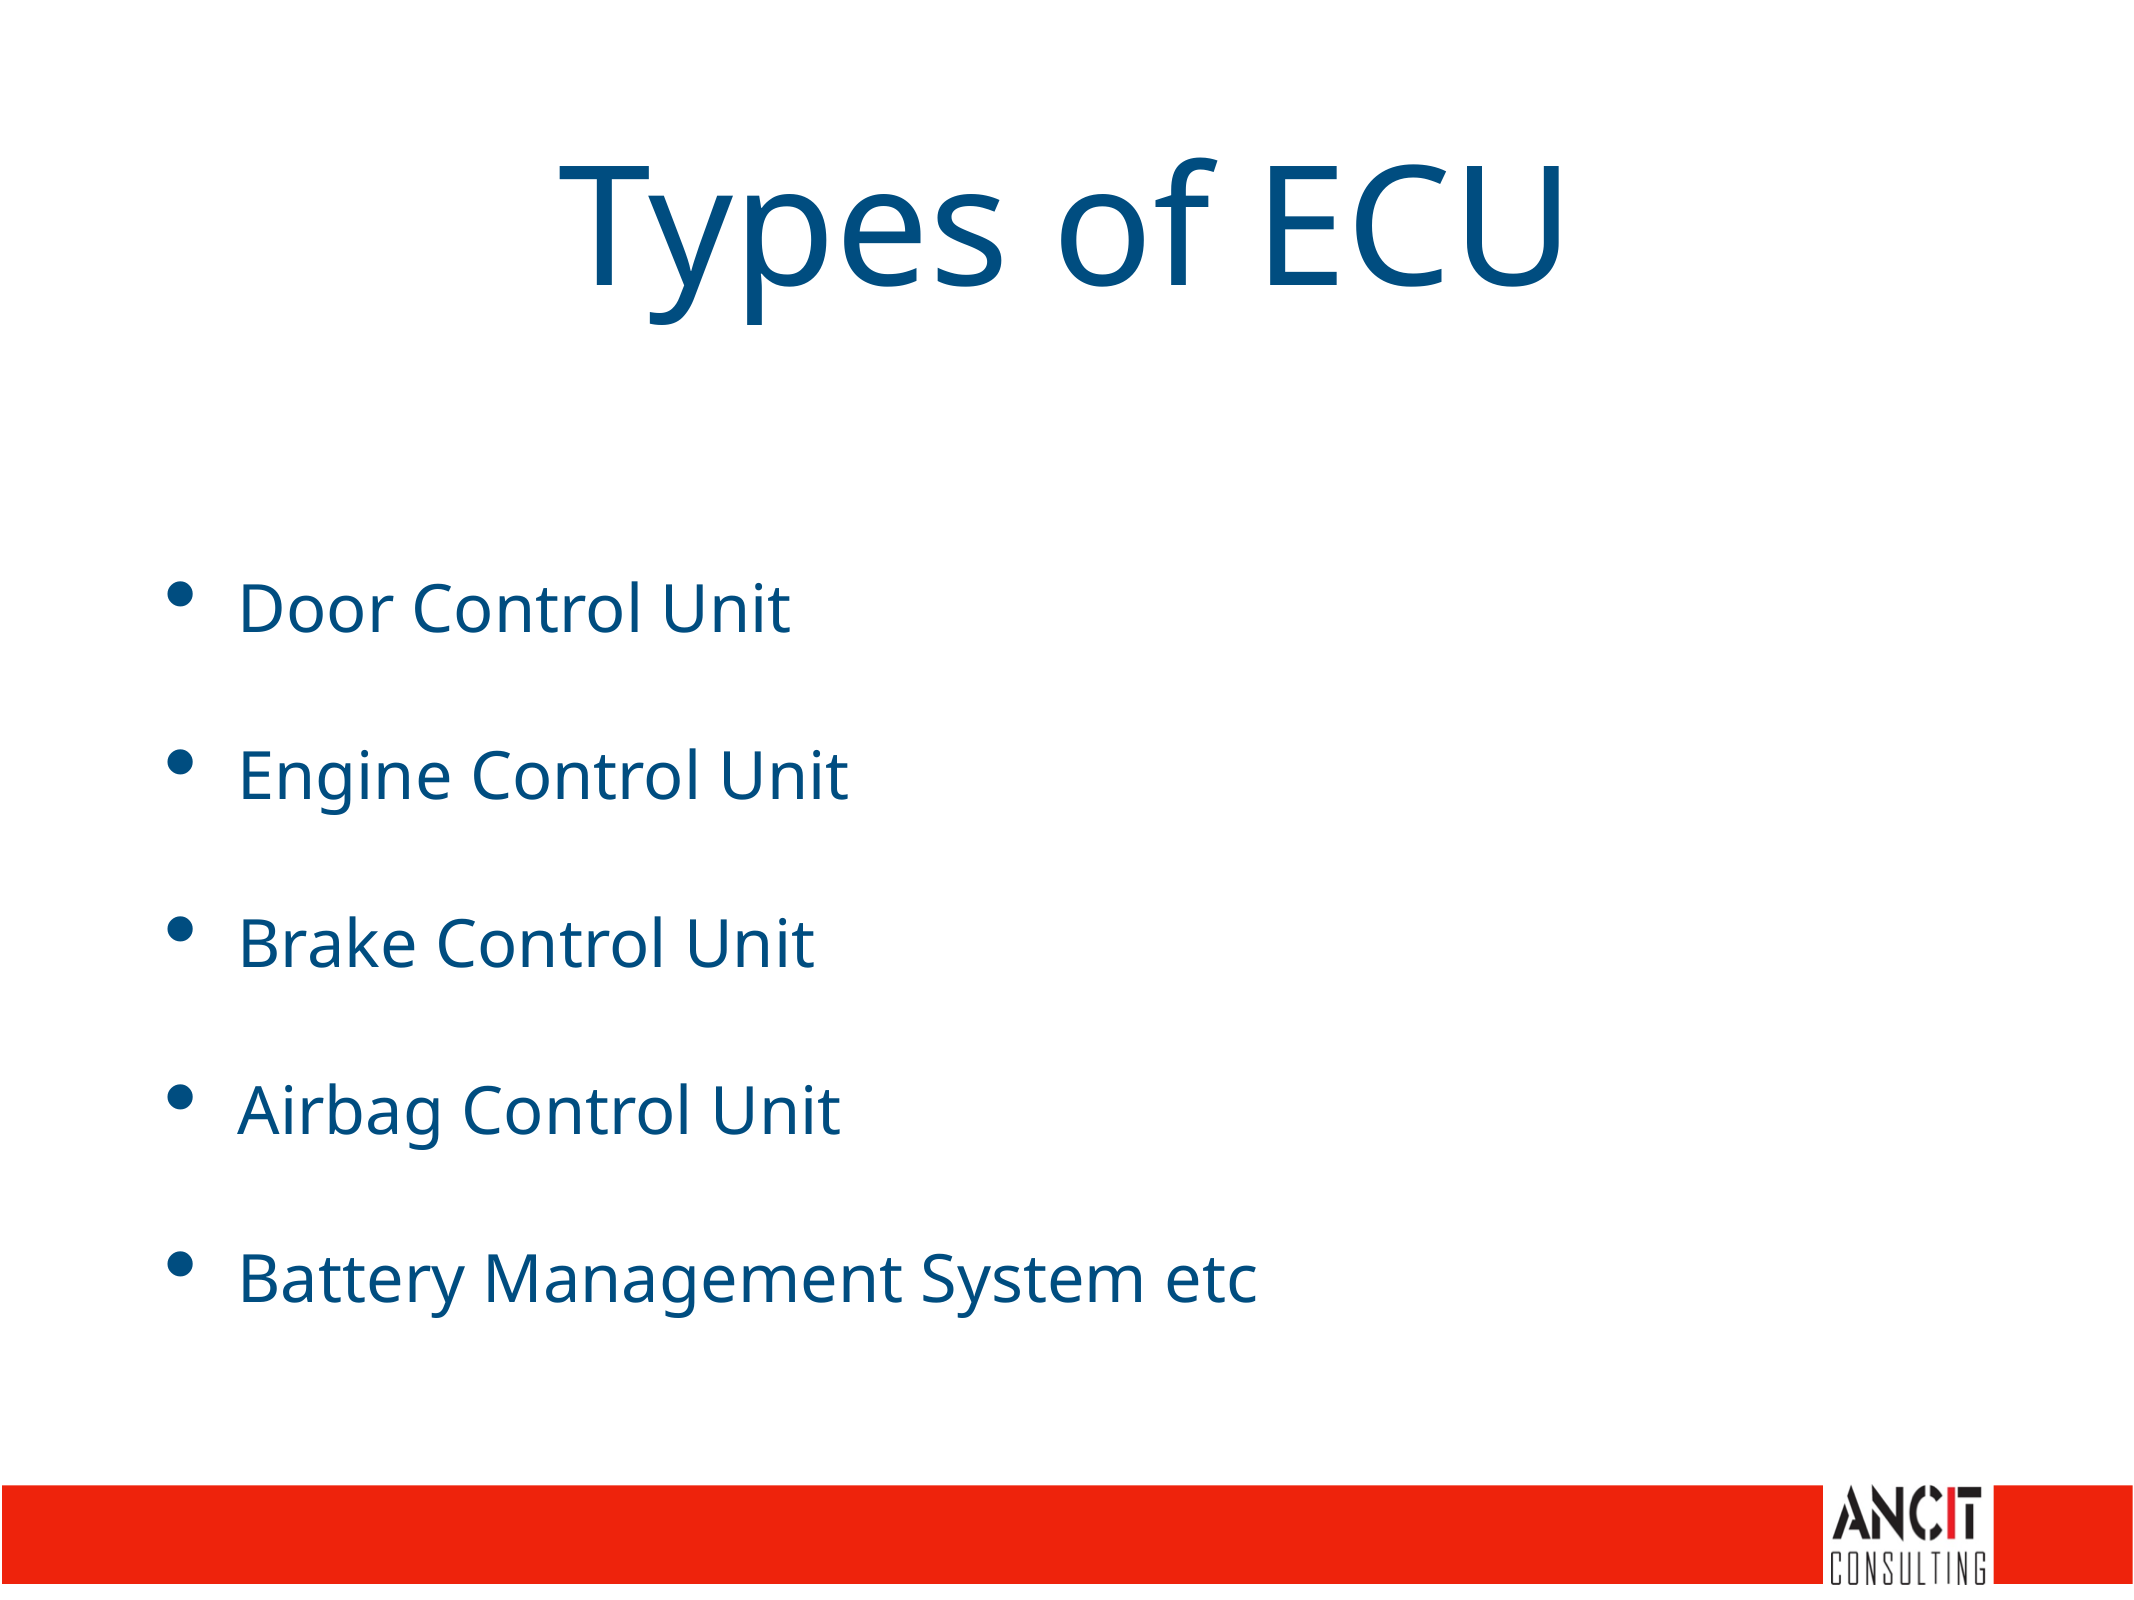

# Types of ECU
Door Control Unit
Engine Control Unit
Brake Control Unit
Airbag Control Unit
Battery Management System etc